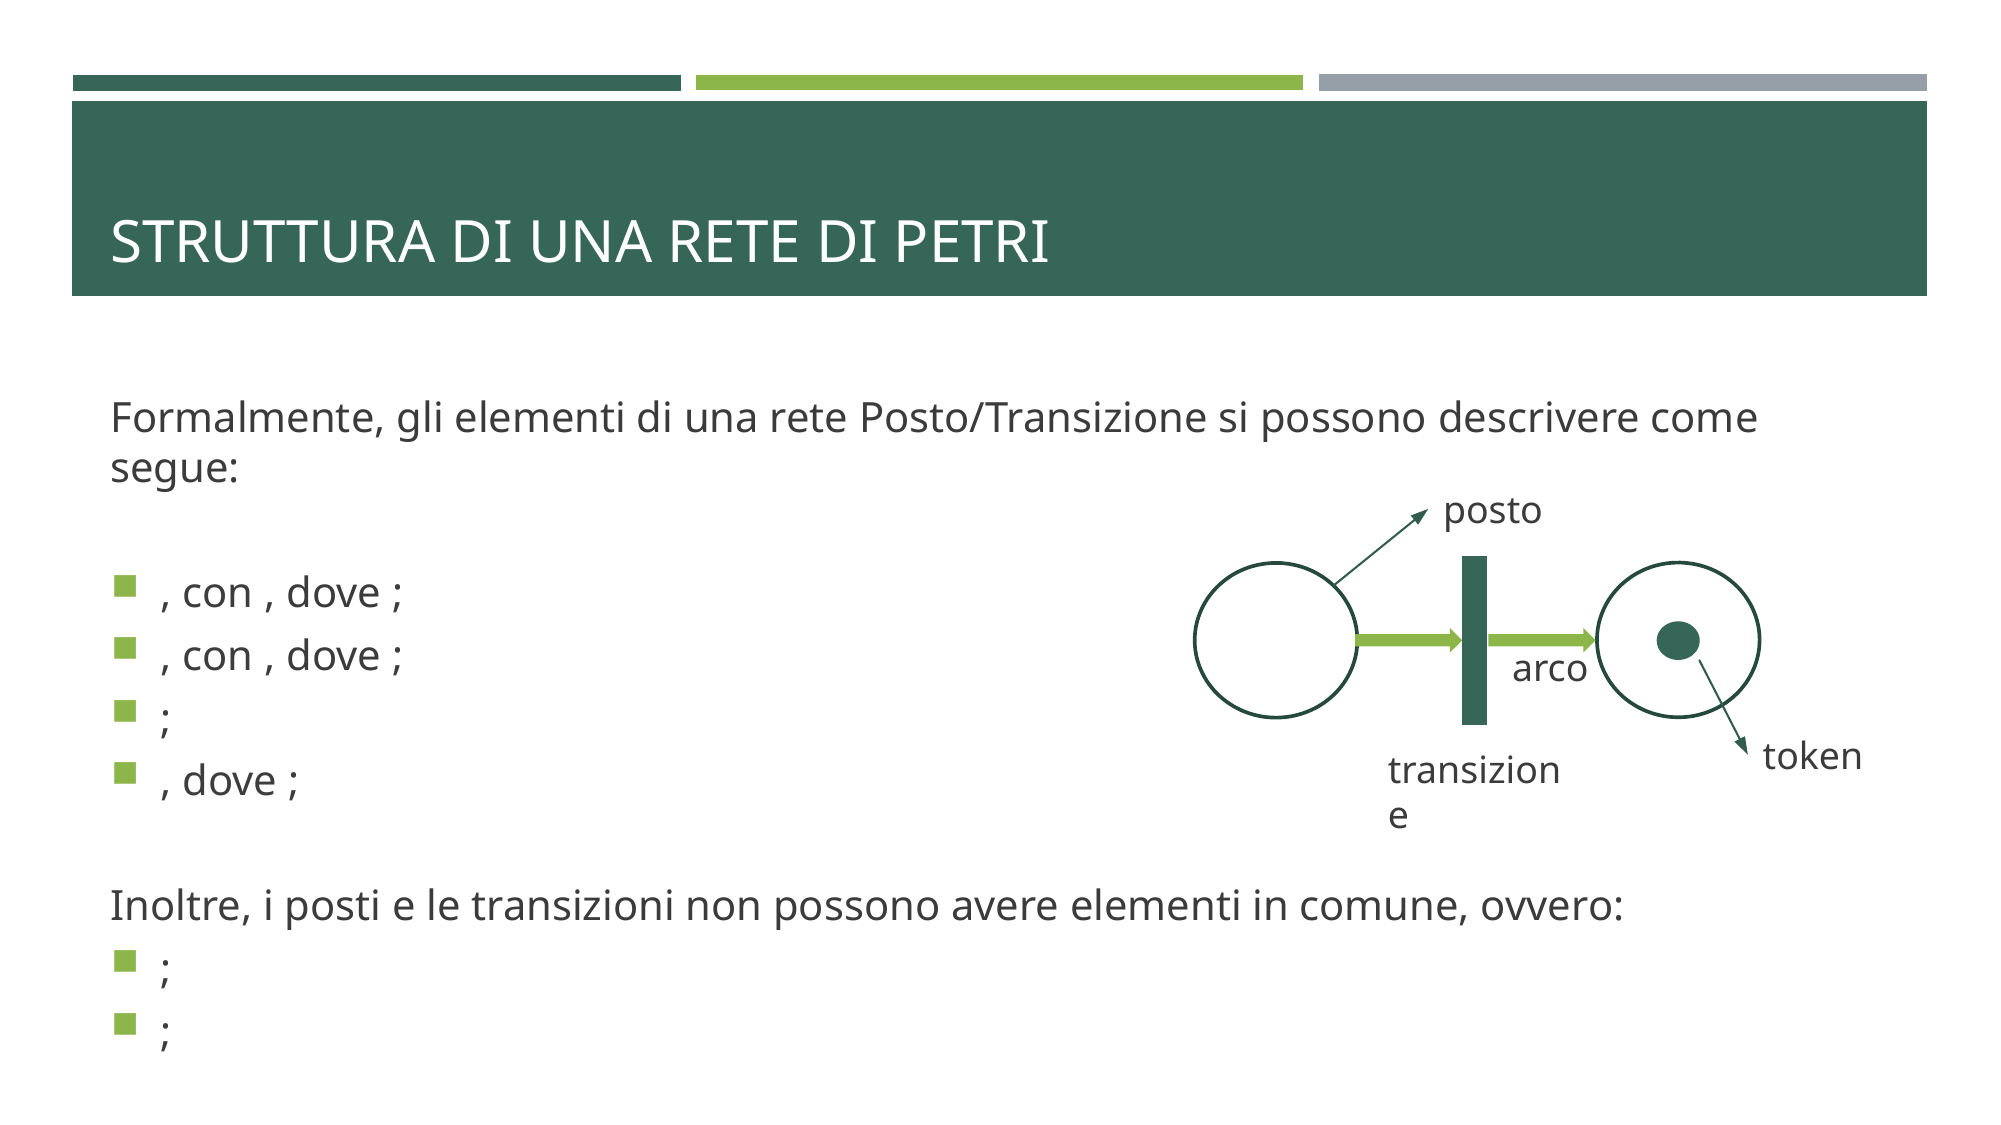

# Struttura di una rete di petri
Formalmente, gli elementi di una rete Posto/Transizione si possono descrivere come segue:
, con , dove ;
, con , dove ;
;
, dove ;
Inoltre, i posti e le transizioni non possono avere elementi in comune, ovvero:
;
;
posto
arco
token
transizione